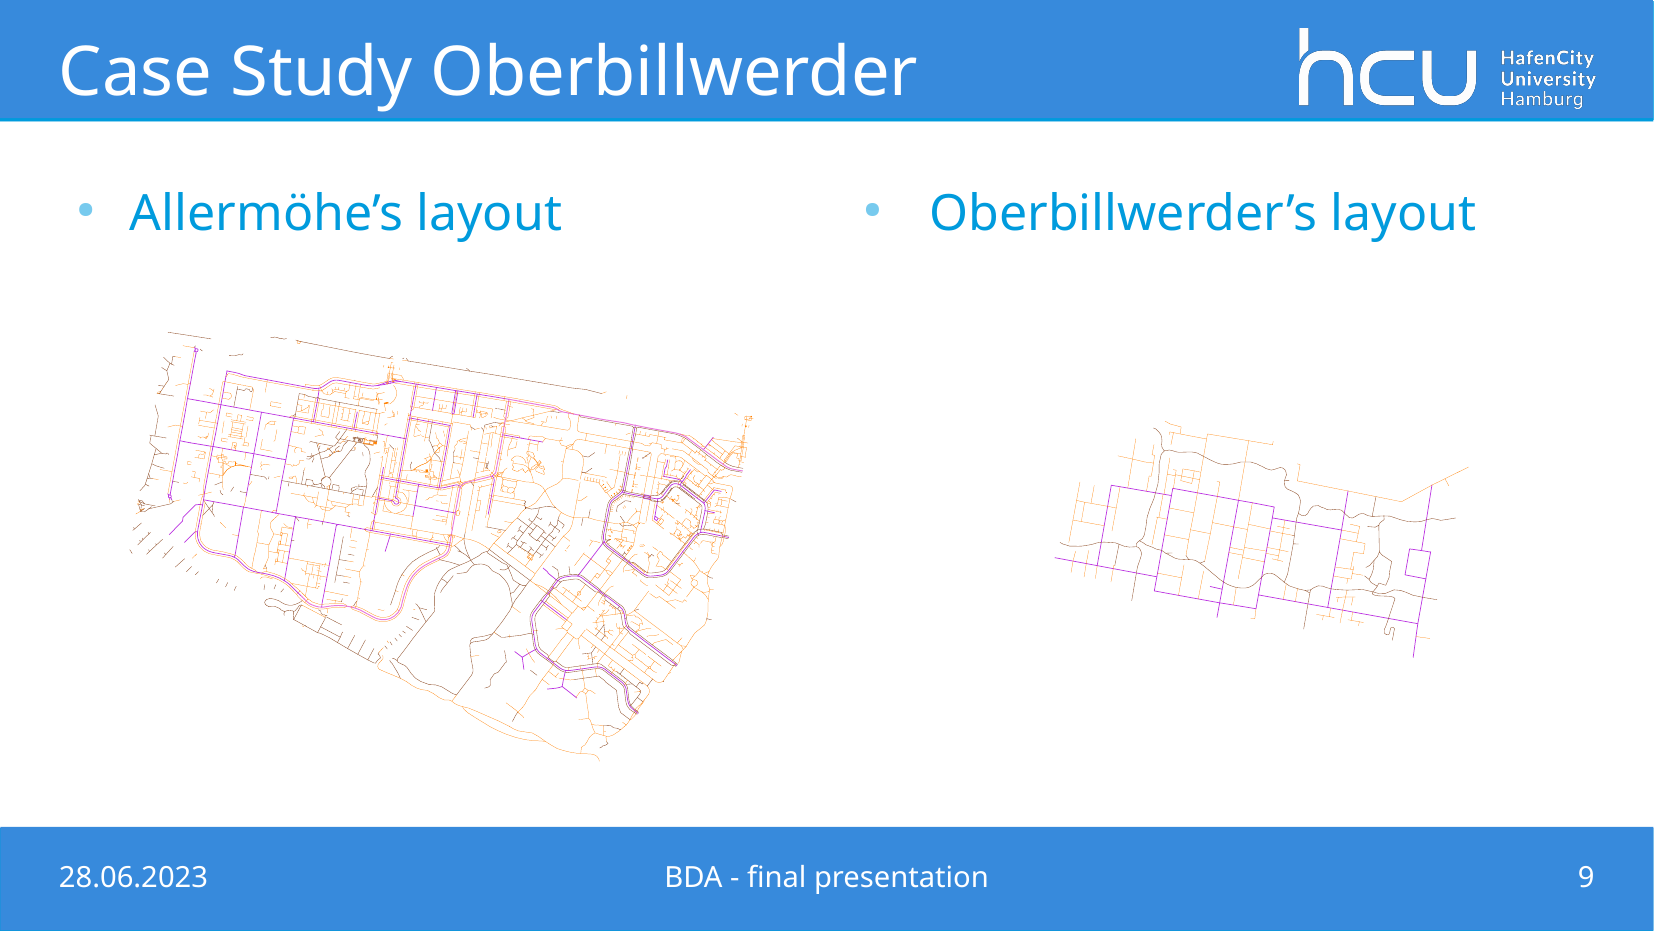

# Case Study Oberbillwerder
Allermöhe’s layout
 Oberbillwerder’s layout
28.06.2023
BDA - final presentation
9